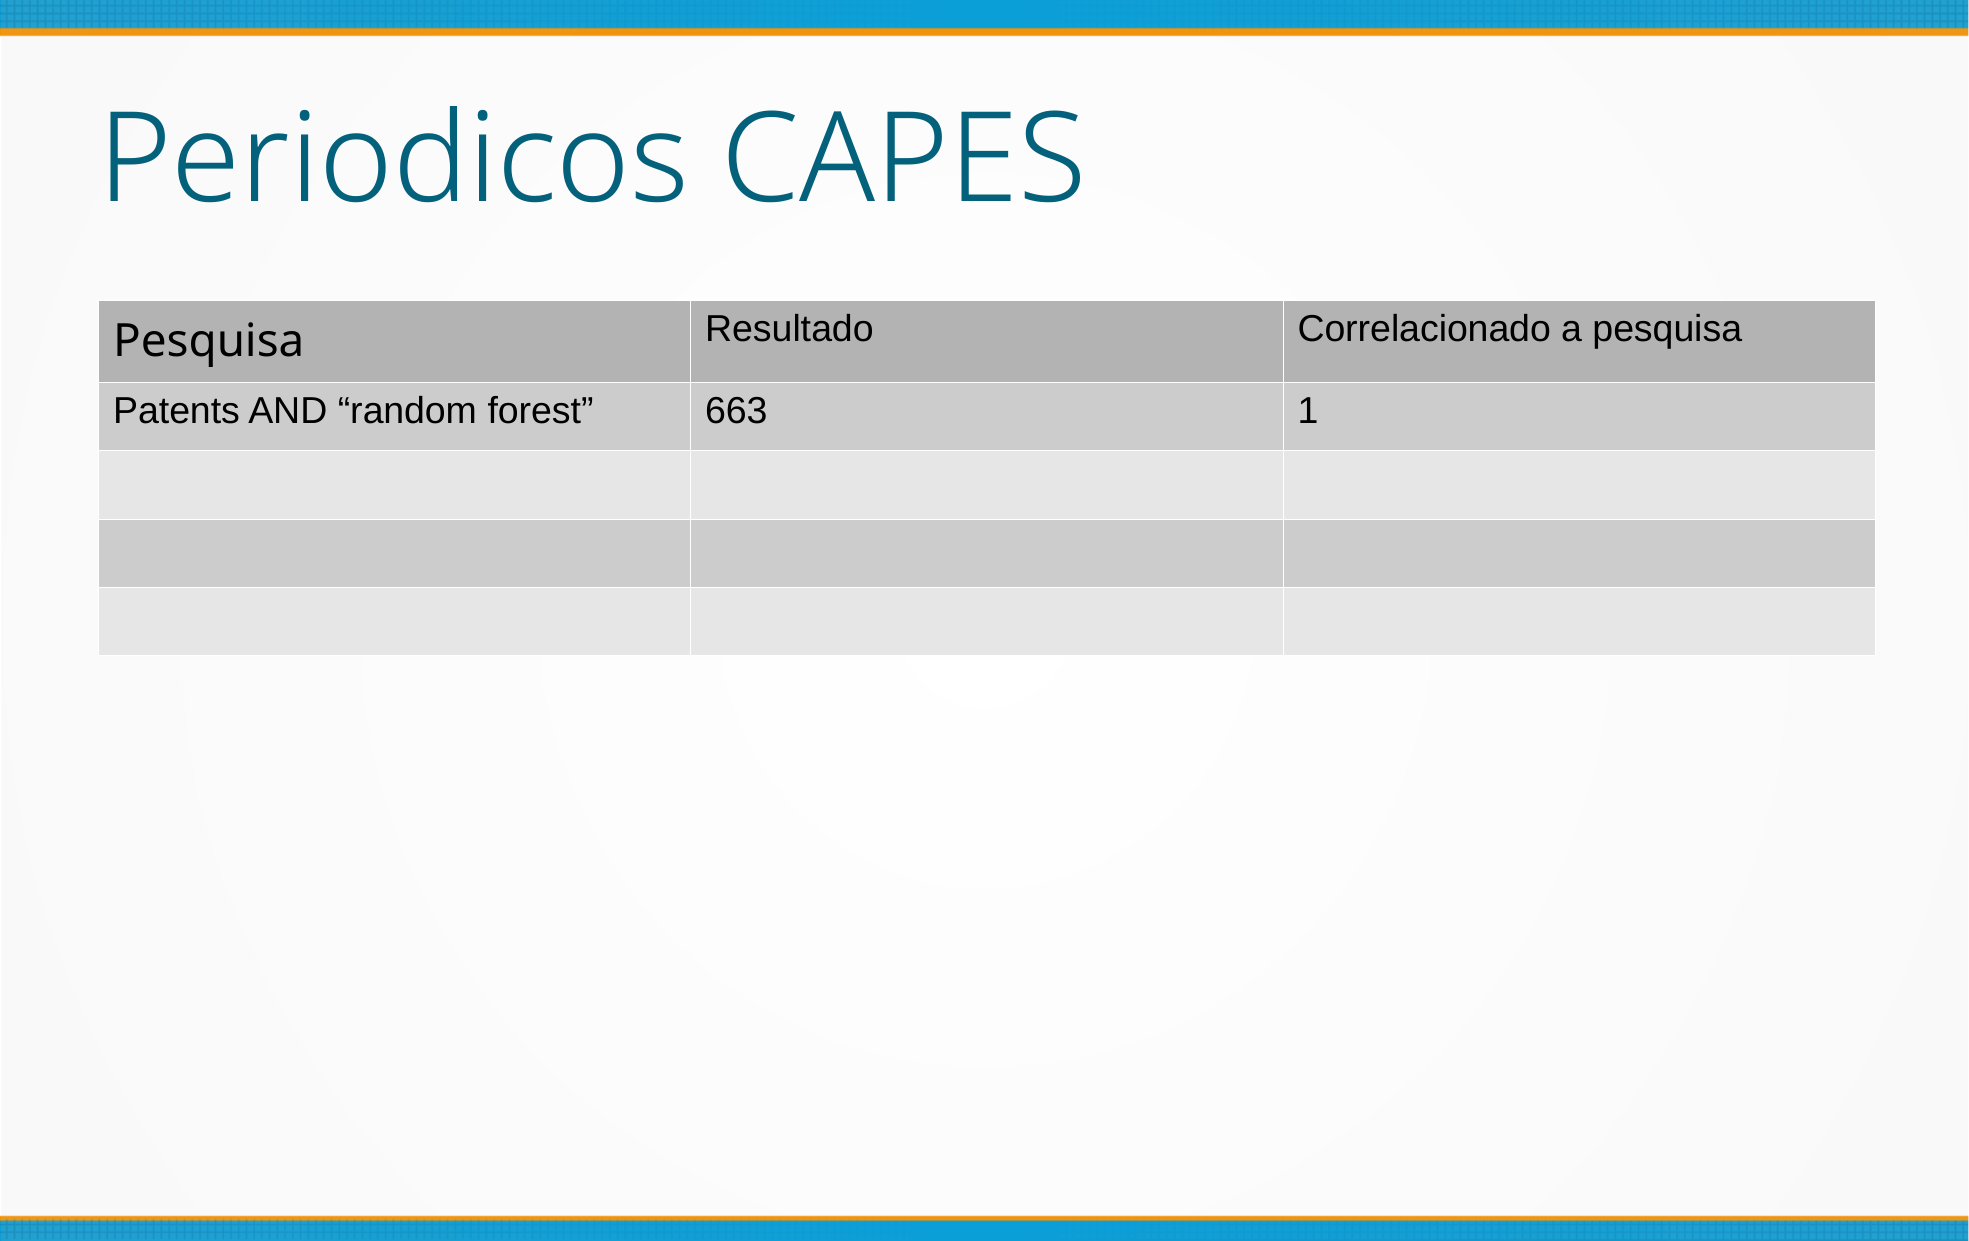

# Periodicos CAPES
| Pesquisa | Resultado | Correlacionado a pesquisa |
| --- | --- | --- |
| Patents AND “random forest” | 663 | 1 |
| | | |
| | | |
| | | |